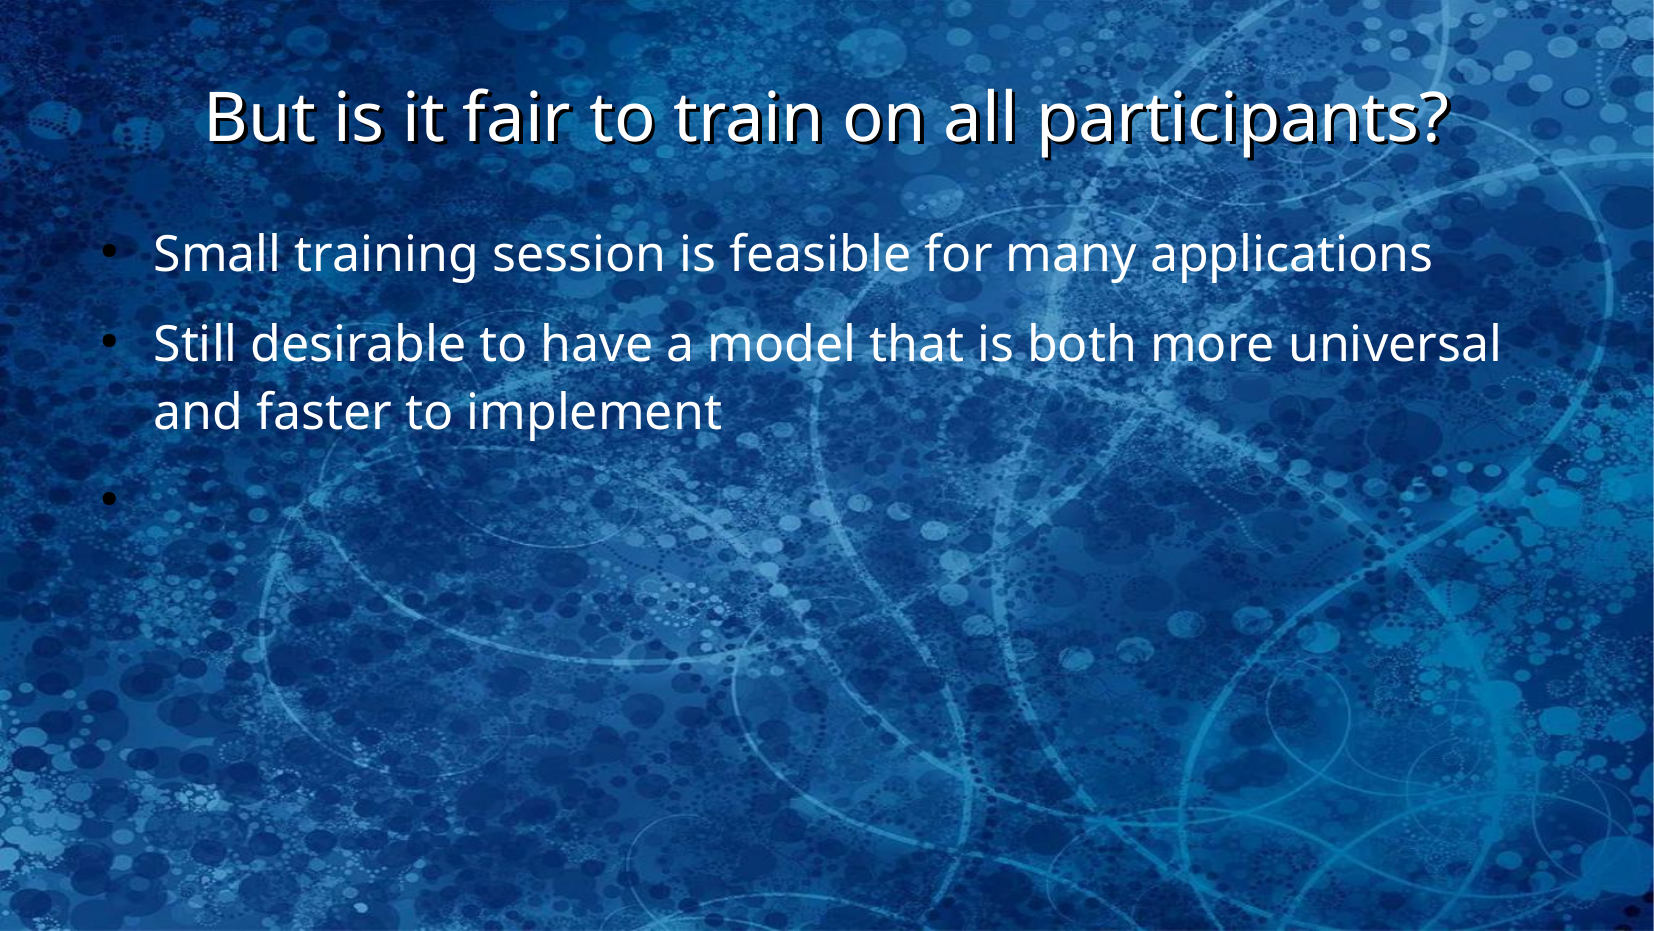

# But is it fair to train on all participants?
Small training session is feasible for many applications
Still desirable to have a model that is both more universal and faster to implement